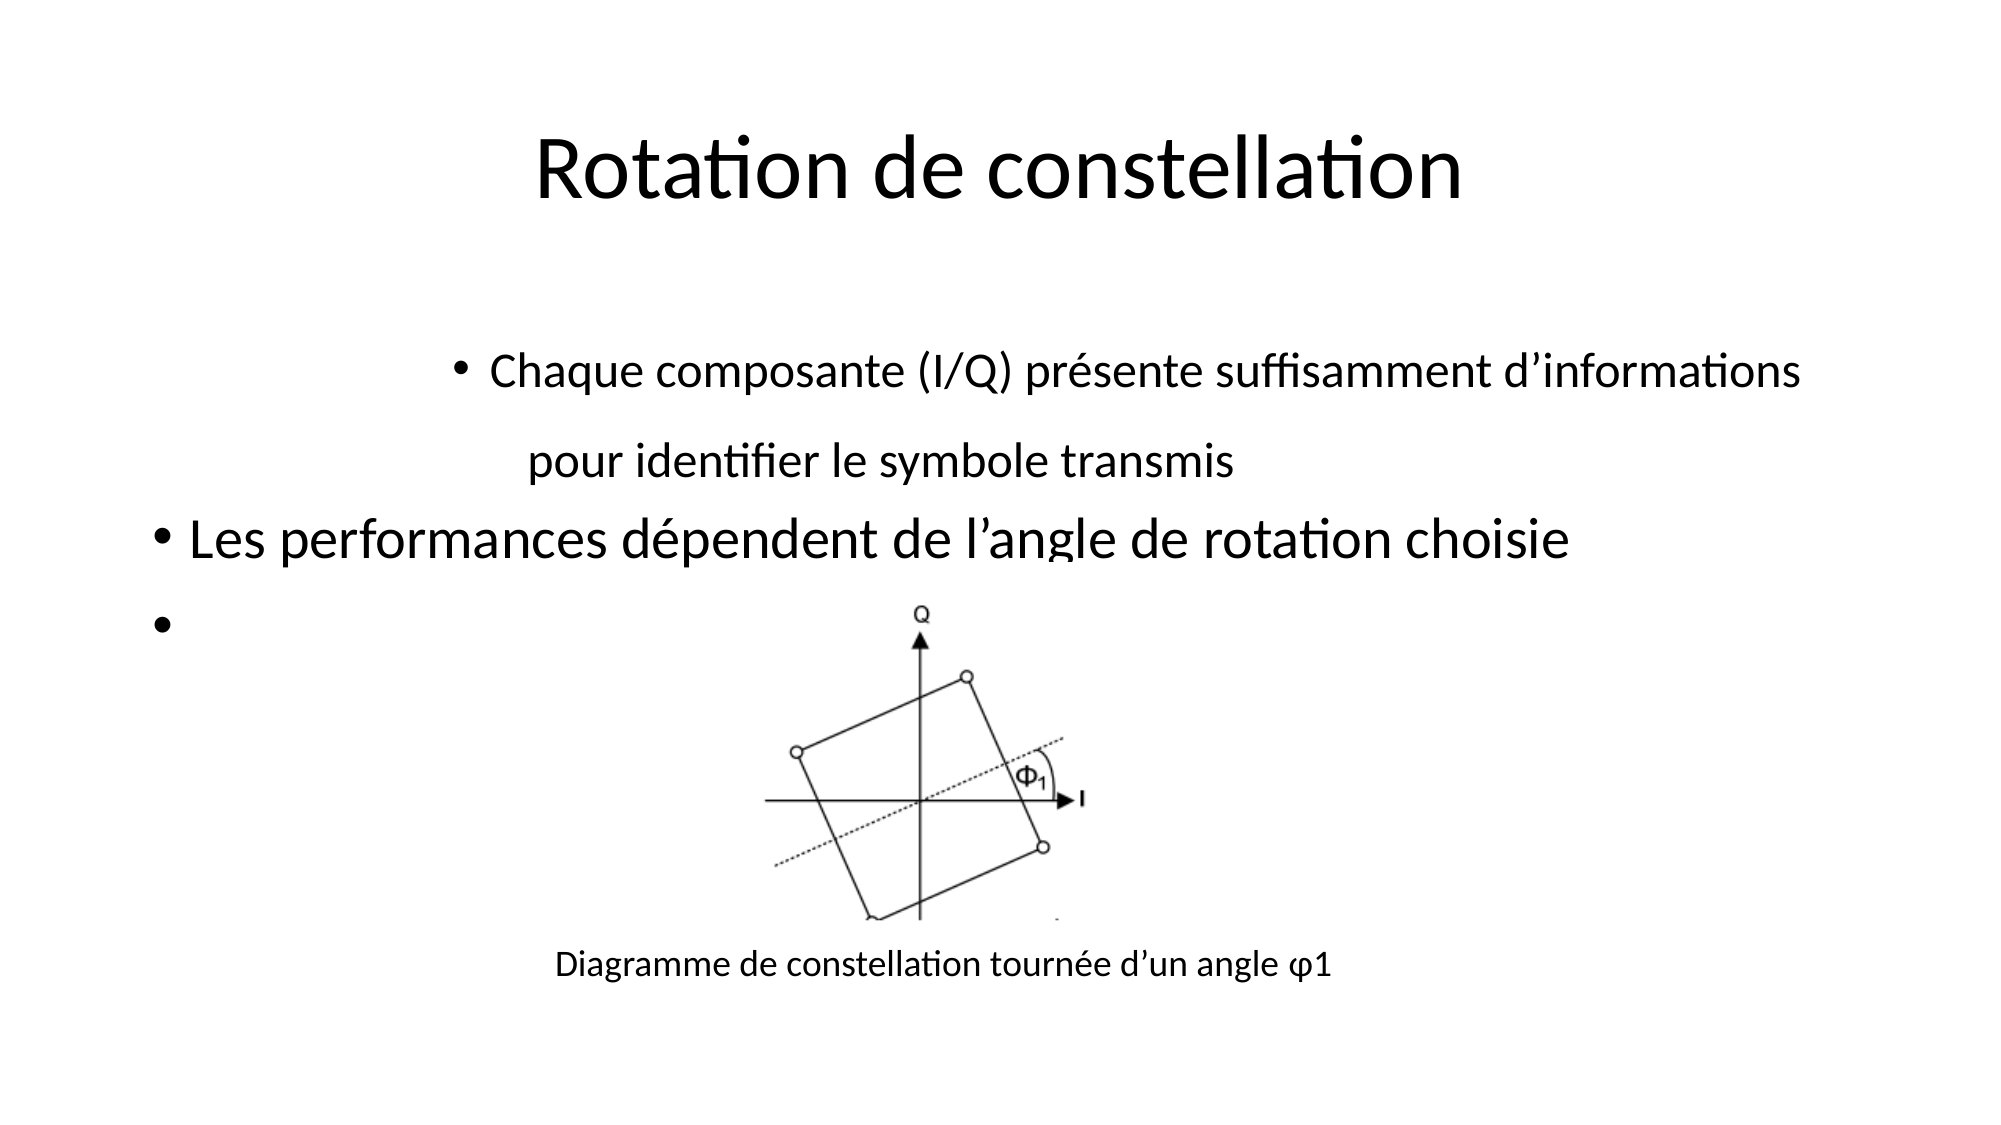

# Rotation de constellation
Chaque composante (I/Q) présente suffisamment d’informations pour identifier le symbole transmis
Les performances dépendent de l’angle de rotation choisie
Diagramme de constellation tournée d’un angle φ1